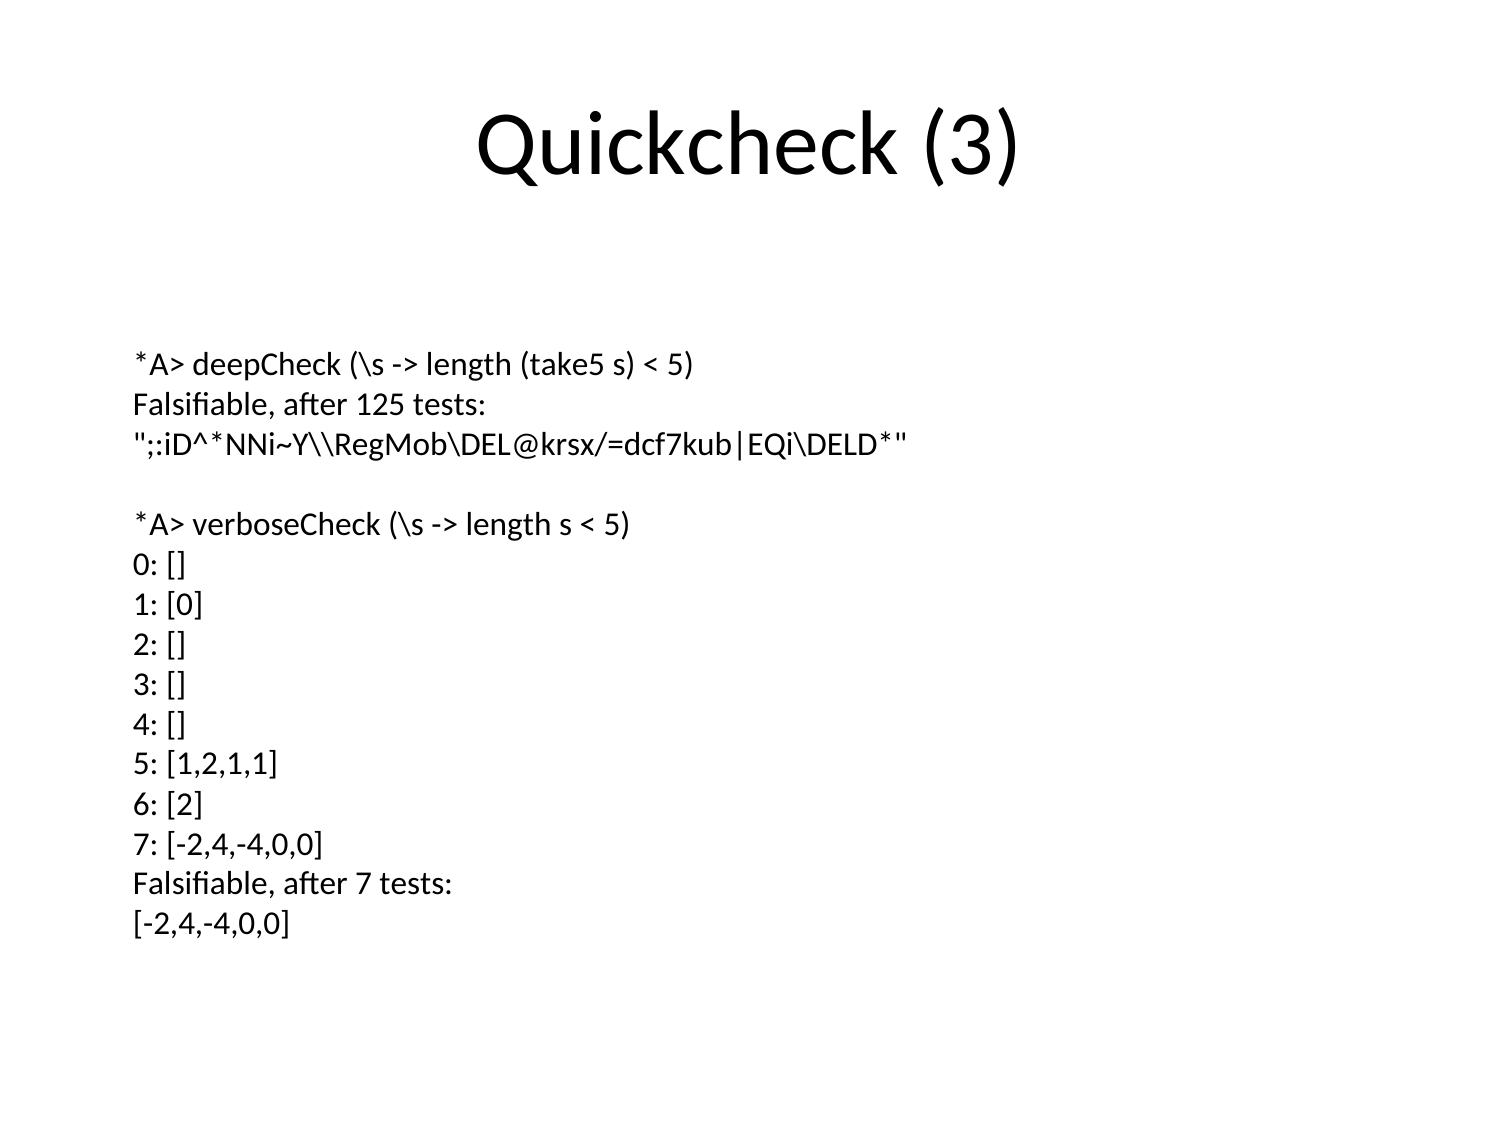

# Quickcheck (3)
*A> deepCheck (\s -> length (take5 s) < 5)
Falsifiable, after 125 tests:
";:iD^*NNi~Y\\RegMob\DEL@krsx/=dcf7kub|EQi\DELD*"
*A> verboseCheck (\s -> length s < 5)
0: []
1: [0]
2: []
3: []
4: []
5: [1,2,1,1]
6: [2]
7: [-2,4,-4,0,0]
Falsifiable, after 7 tests:
[-2,4,-4,0,0]